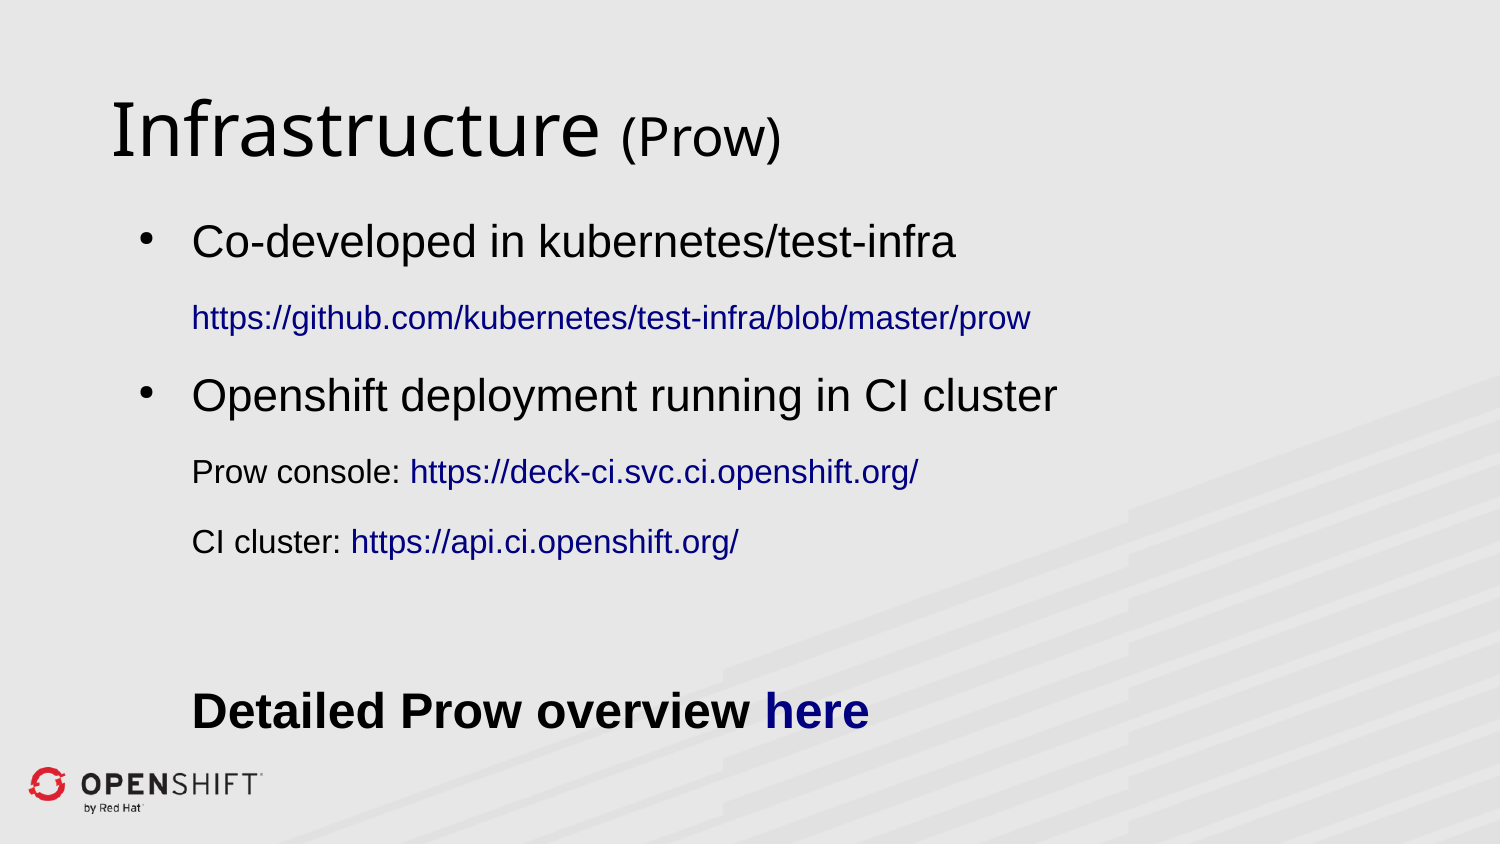

# Infrastructure (Prow)
Co-developed in kubernetes/test-infra
https://github.com/kubernetes/test-infra/blob/master/prow
Openshift deployment running in CI cluster
Prow console: https://deck-ci.svc.ci.openshift.org/
CI cluster: https://api.ci.openshift.org/
Detailed Prow overview here